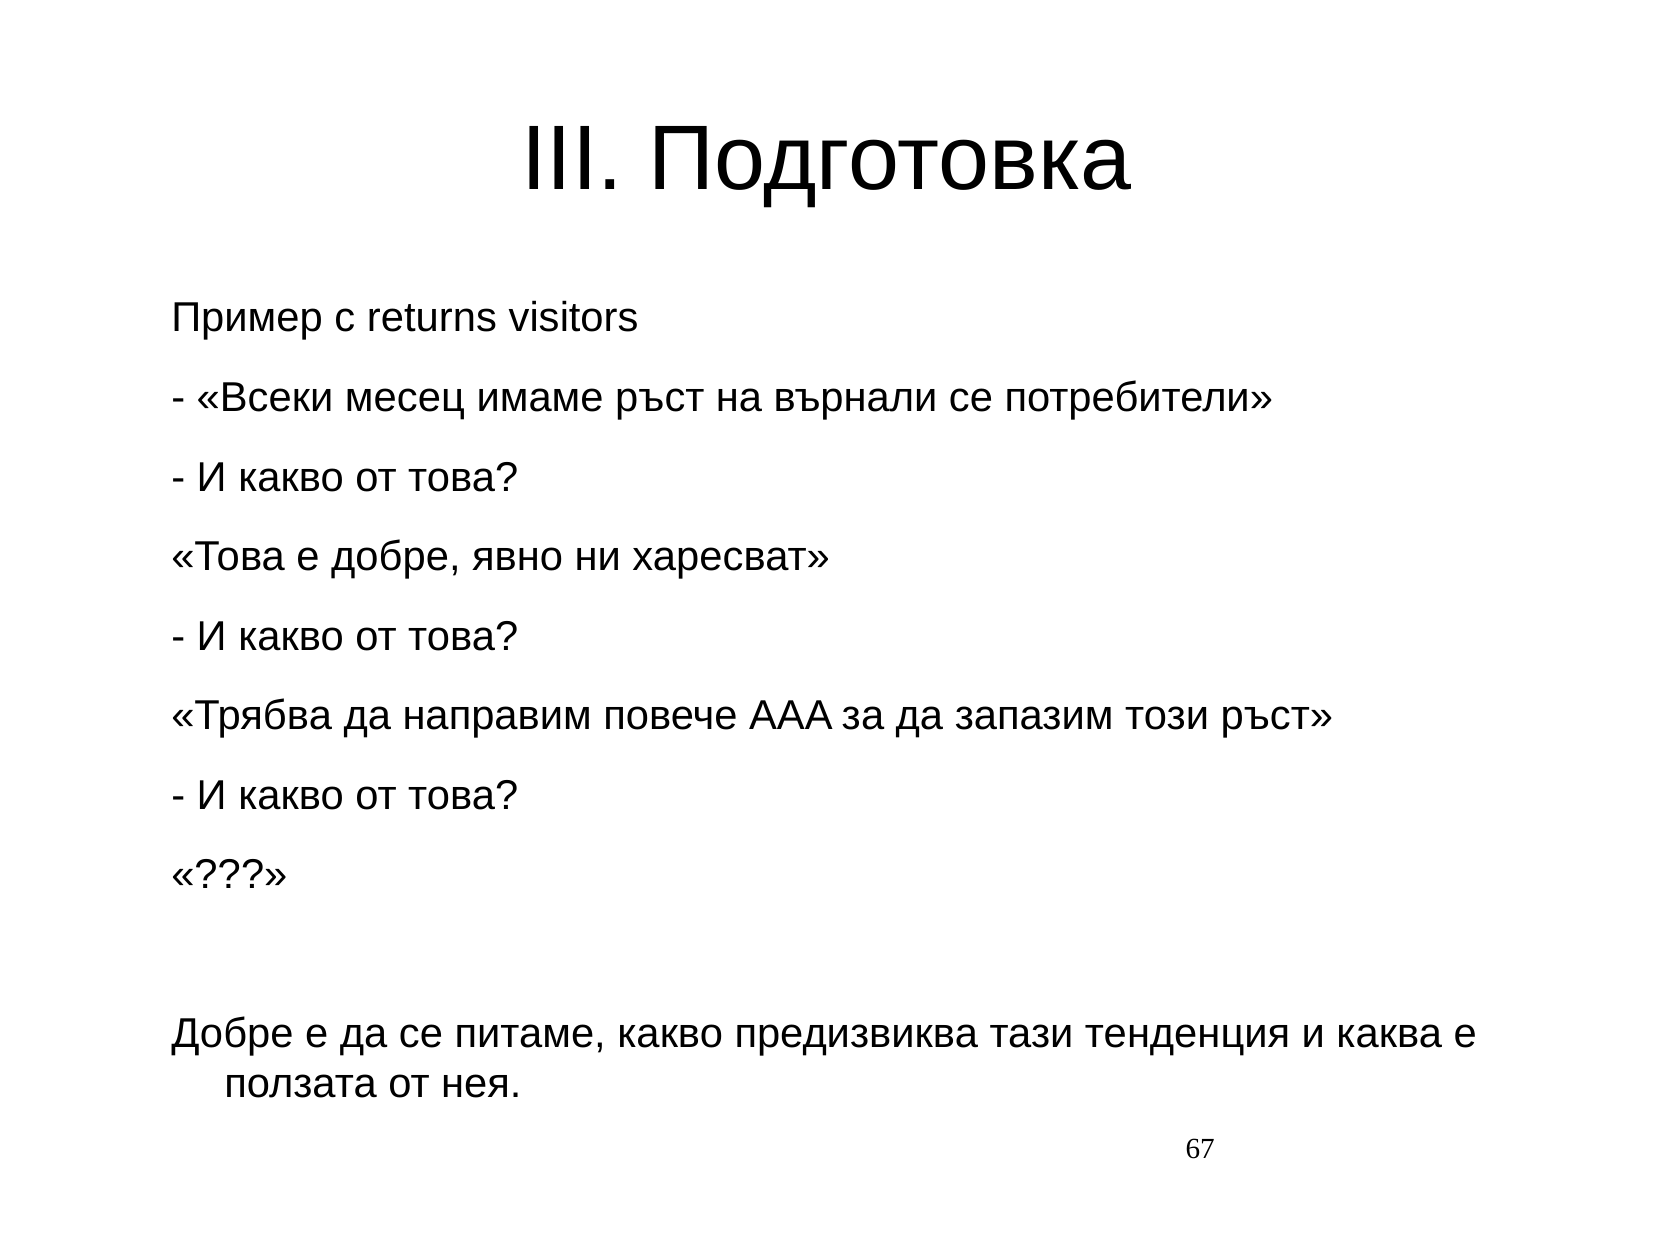

# III. Подготовка
Пример с returns visitors
- «Всеки месец имаме ръст на върнали се потребители»
- И какво от това?
«Това е добре, явно ни харесват»
- И какво от това?
«Трябва да направим повече AAA за да запазим този ръст»
- И какво от това?
«???»
Добре е да се питаме, какво предизвиква тази тенденция и каква е ползата от нея.